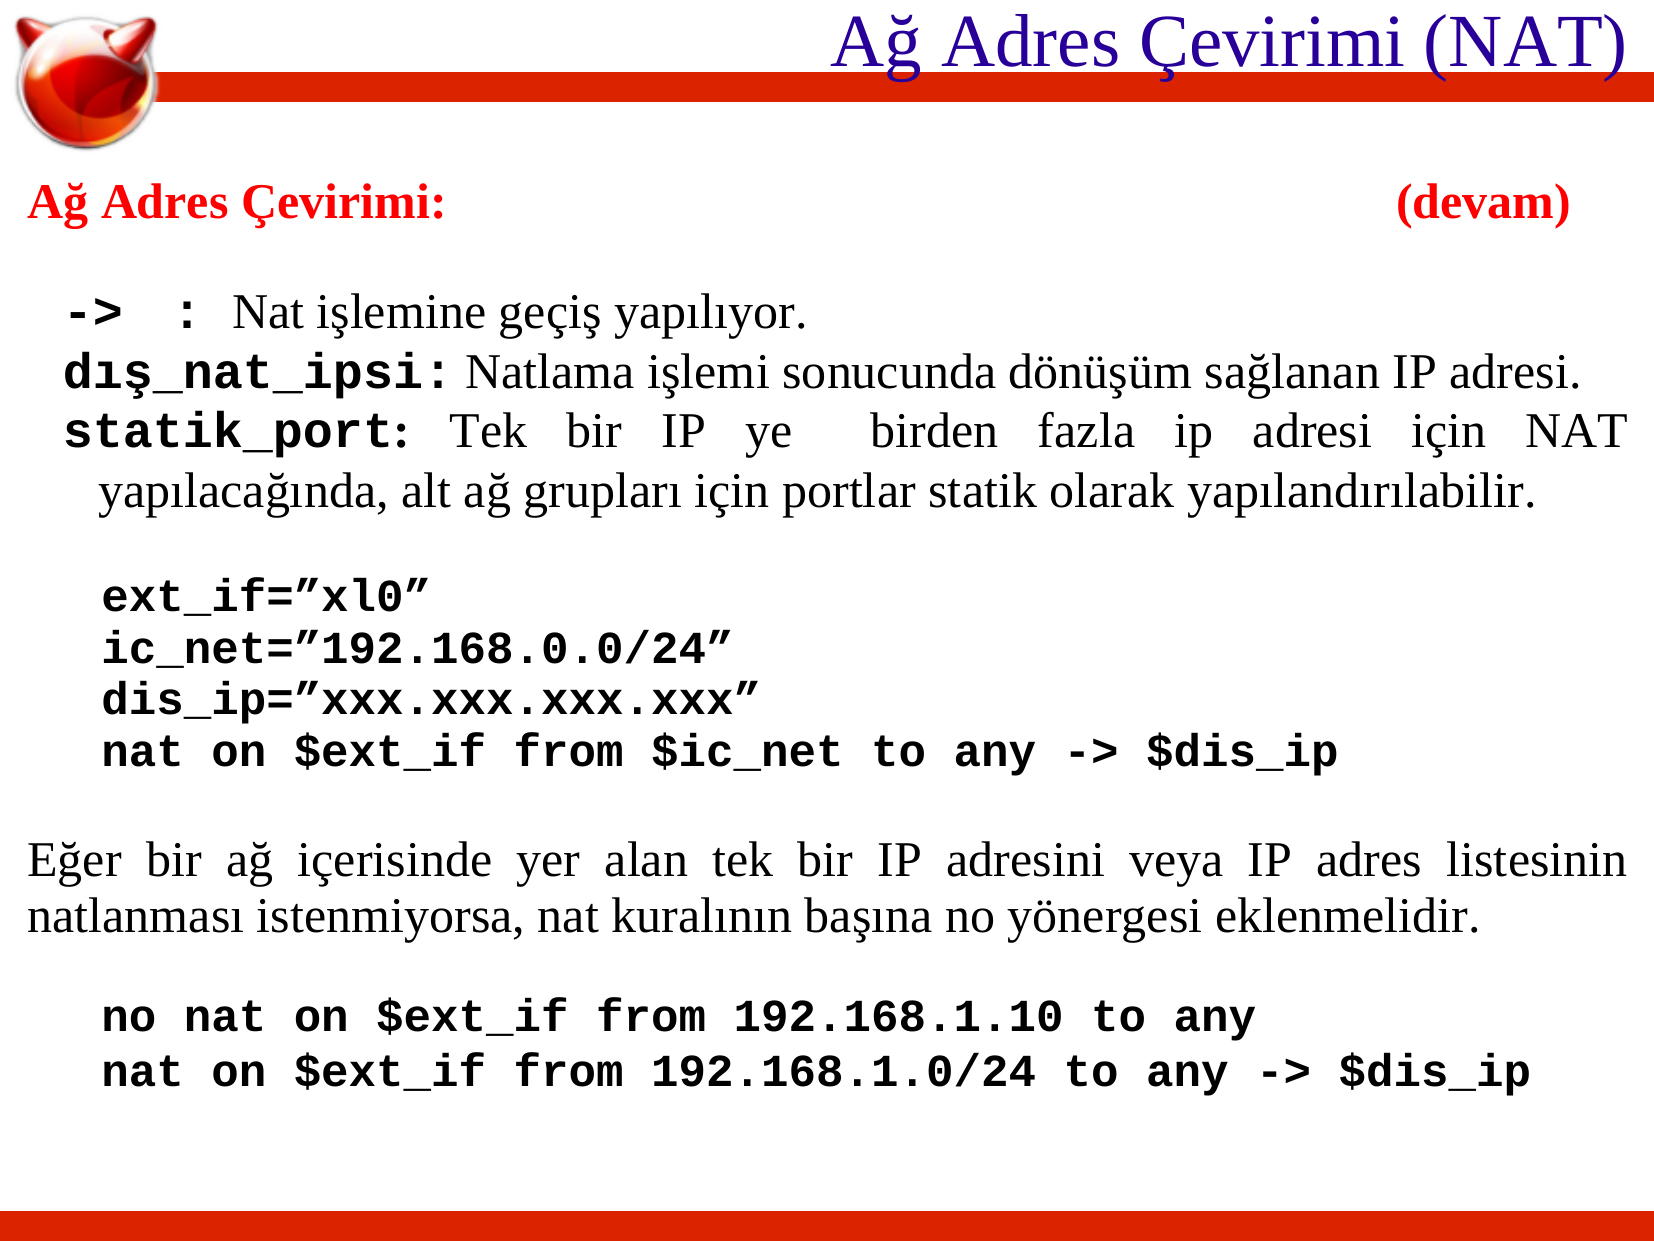

Ağ Adres Çevirimi (NAT)
Ağ Adres Çevirimi: (devam)
->	: Nat işlemine geçiş yapılıyor.
dış_nat_ipsi: Natlama işlemi sonucunda dönüşüm sağlanan IP adresi.
statik_port	: Tek bir IP ye birden fazla ip adresi için NAT yapılacağında, alt ağ grupları için portlar statik olarak yapılandırılabilir.
	ext_if=”xl0”
	ic_net=”192.168.0.0/24”
	dis_ip=”xxx.xxx.xxx.xxx”
	nat on $ext_if from $ic_net to any -> $dis_ip
Eğer bir ağ içerisinde yer alan tek bir IP adresini veya IP adres listesinin natlanması istenmiyorsa, nat kuralının başına no yönergesi eklenmelidir.
	no nat on $ext_if from 192.168.1.10 to any
	nat on $ext_if from 192.168.1.0/24 to any -> $dis_ip